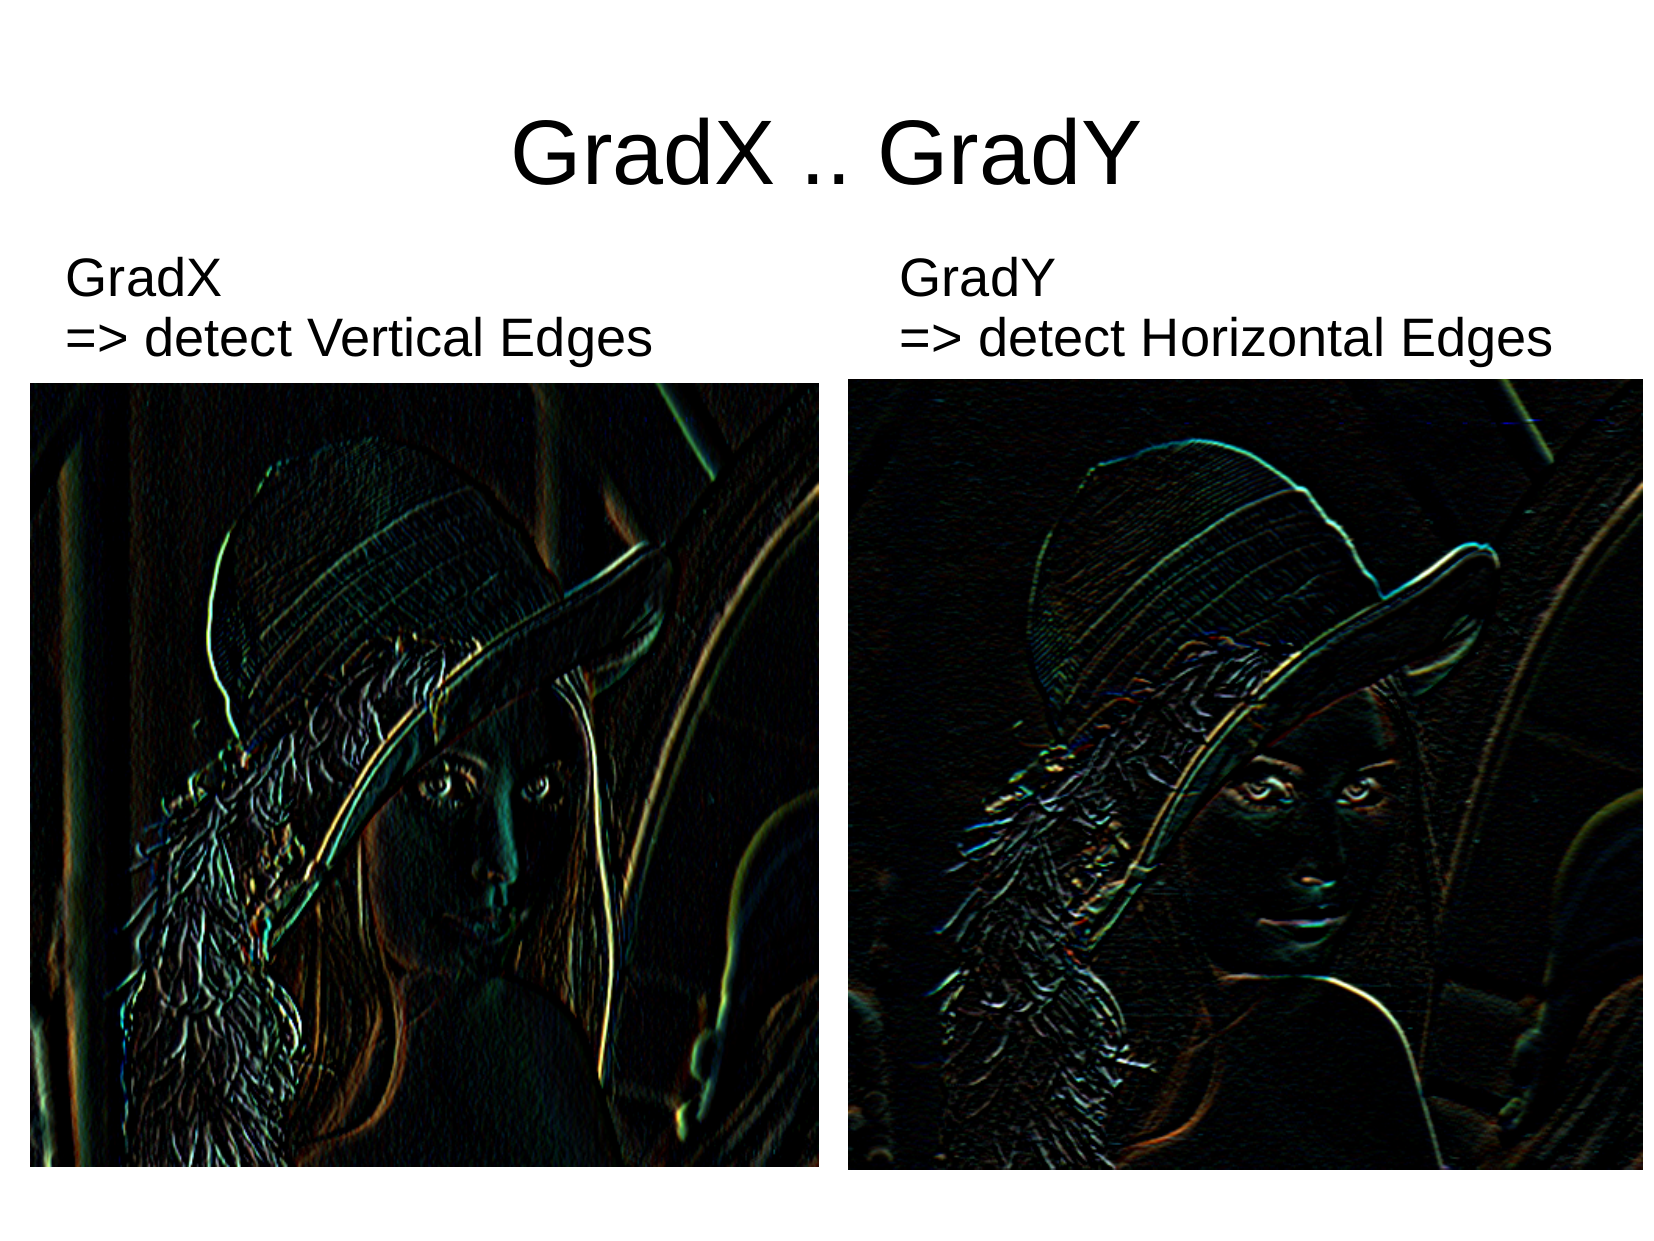

# GradX .. GradY
GradX
=> detect Vertical Edges
GradY
=> detect Horizontal Edges